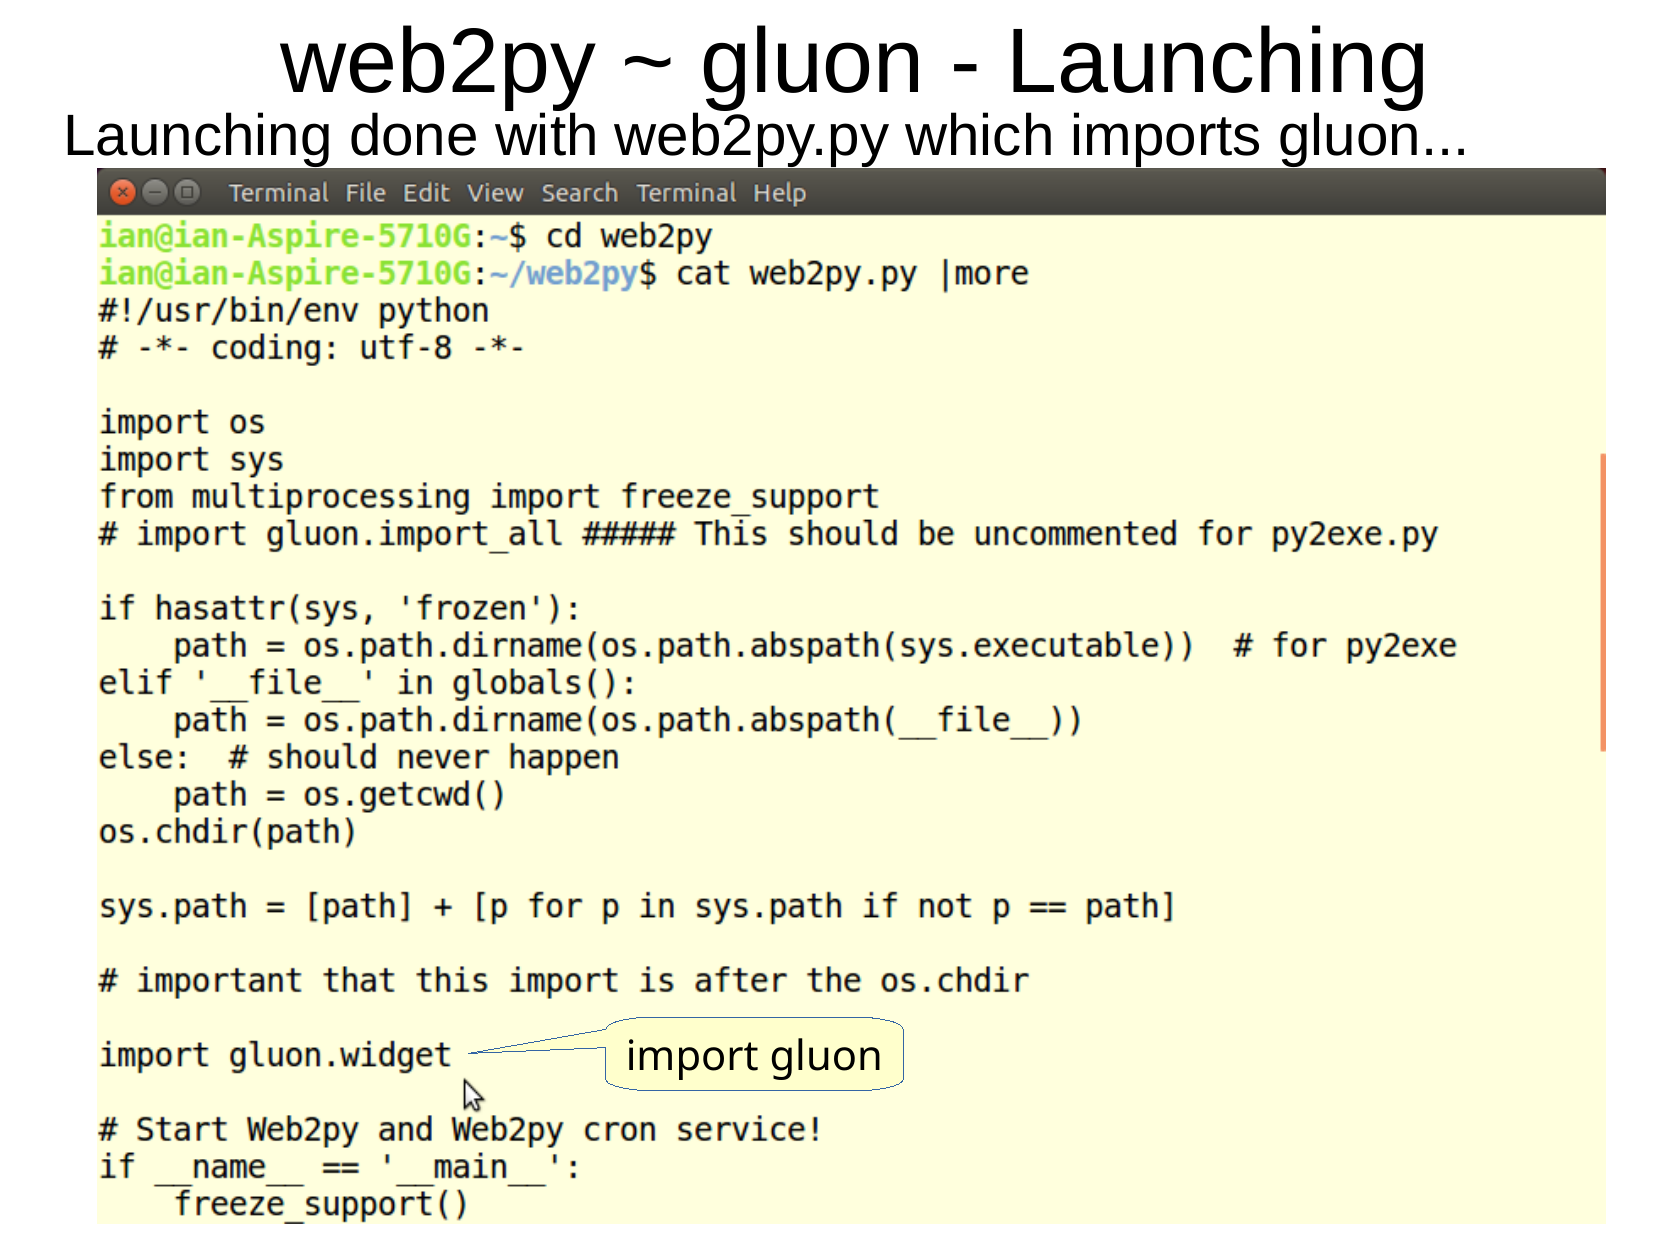

# web2py ~ gluon - Launching
Launching done with web2py.py which imports gluon...
import gluon